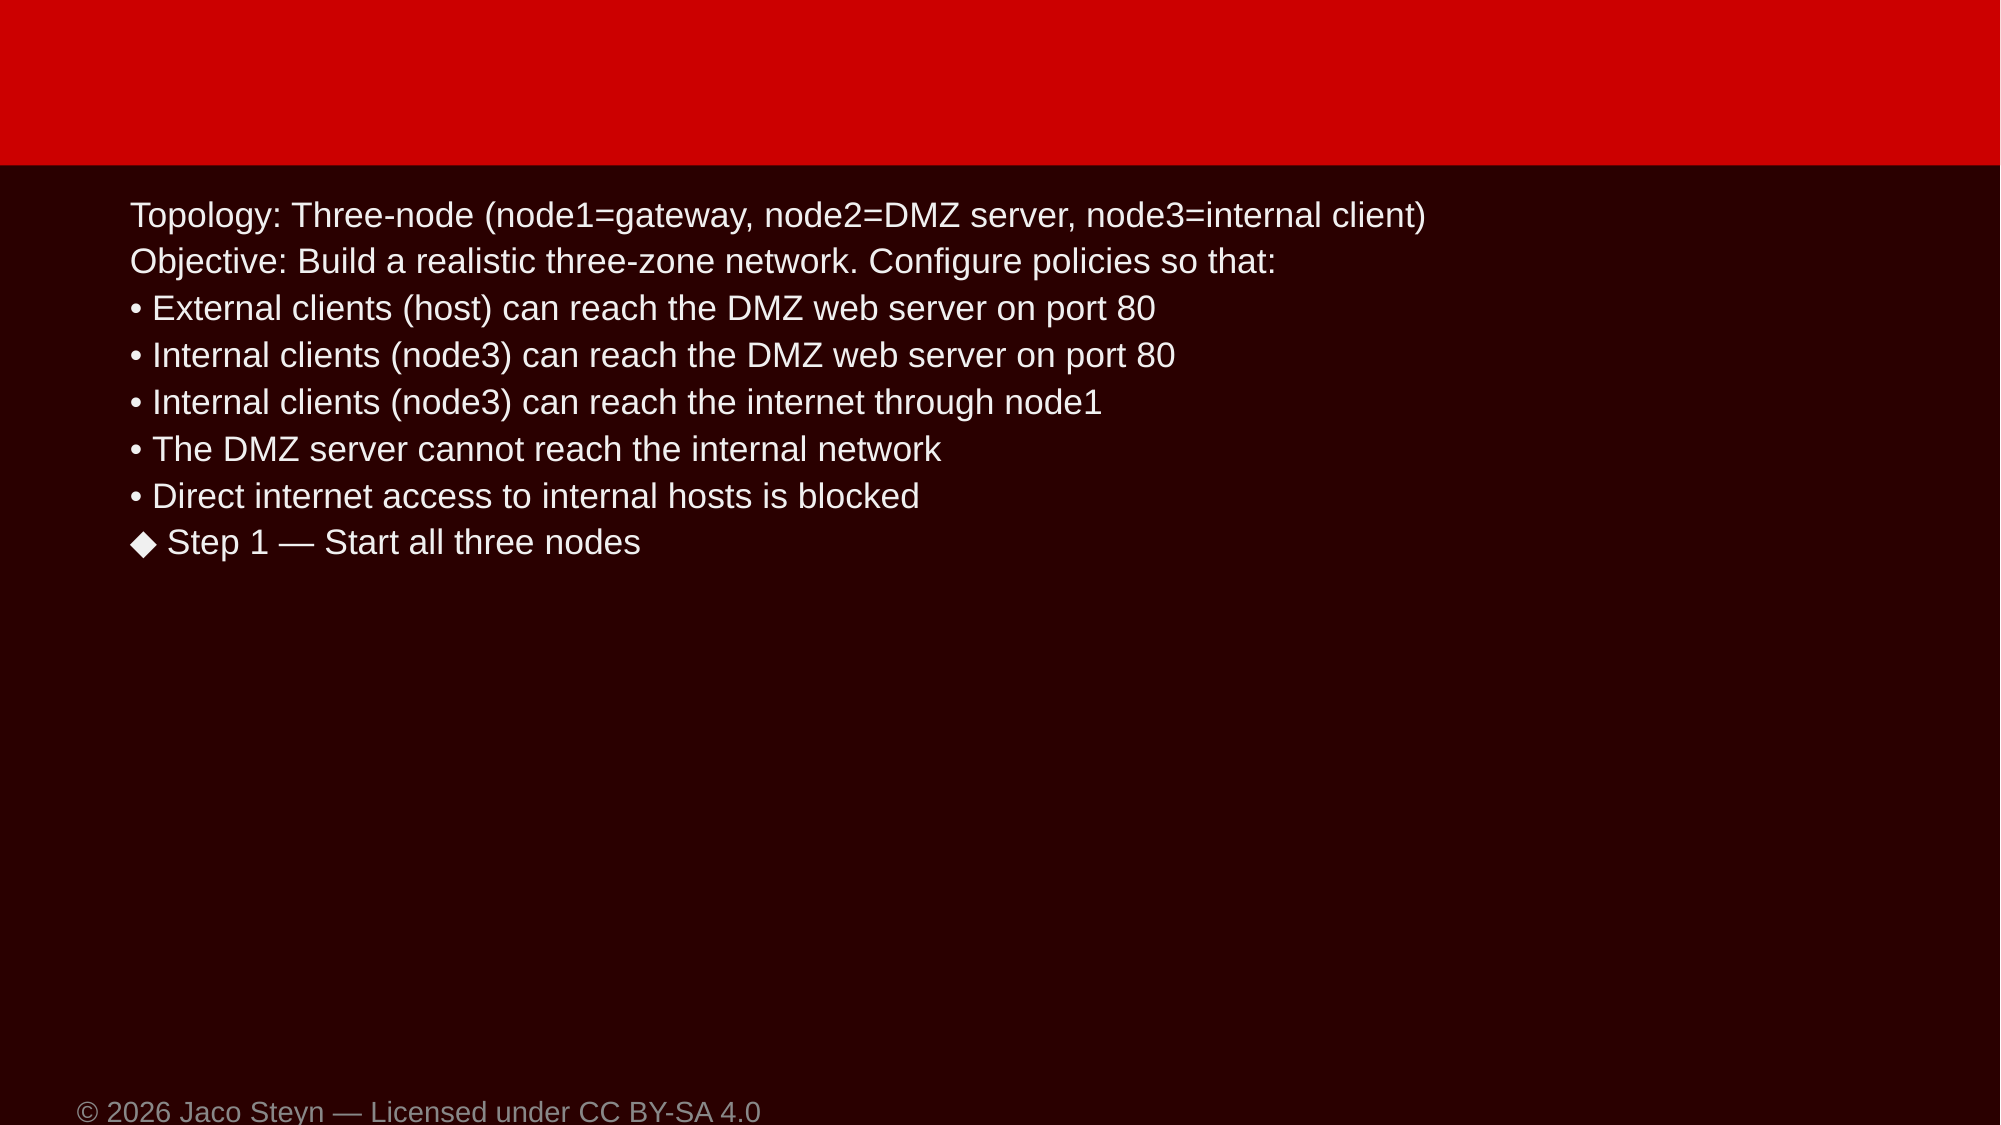

🔧 Lab 5 — Three-Node DMZ Topology
Topology: Three-node (node1=gateway, node2=DMZ server, node3=internal client)
Objective: Build a realistic three-zone network. Configure policies so that:
• External clients (host) can reach the DMZ web server on port 80
• Internal clients (node3) can reach the DMZ web server on port 80
• Internal clients (node3) can reach the internet through node1
• The DMZ server cannot reach the internal network
• Direct internet access to internal hosts is blocked
◆ Step 1 — Start all three nodes
© 2026 Jaco Steyn — Licensed under CC BY-SA 4.0